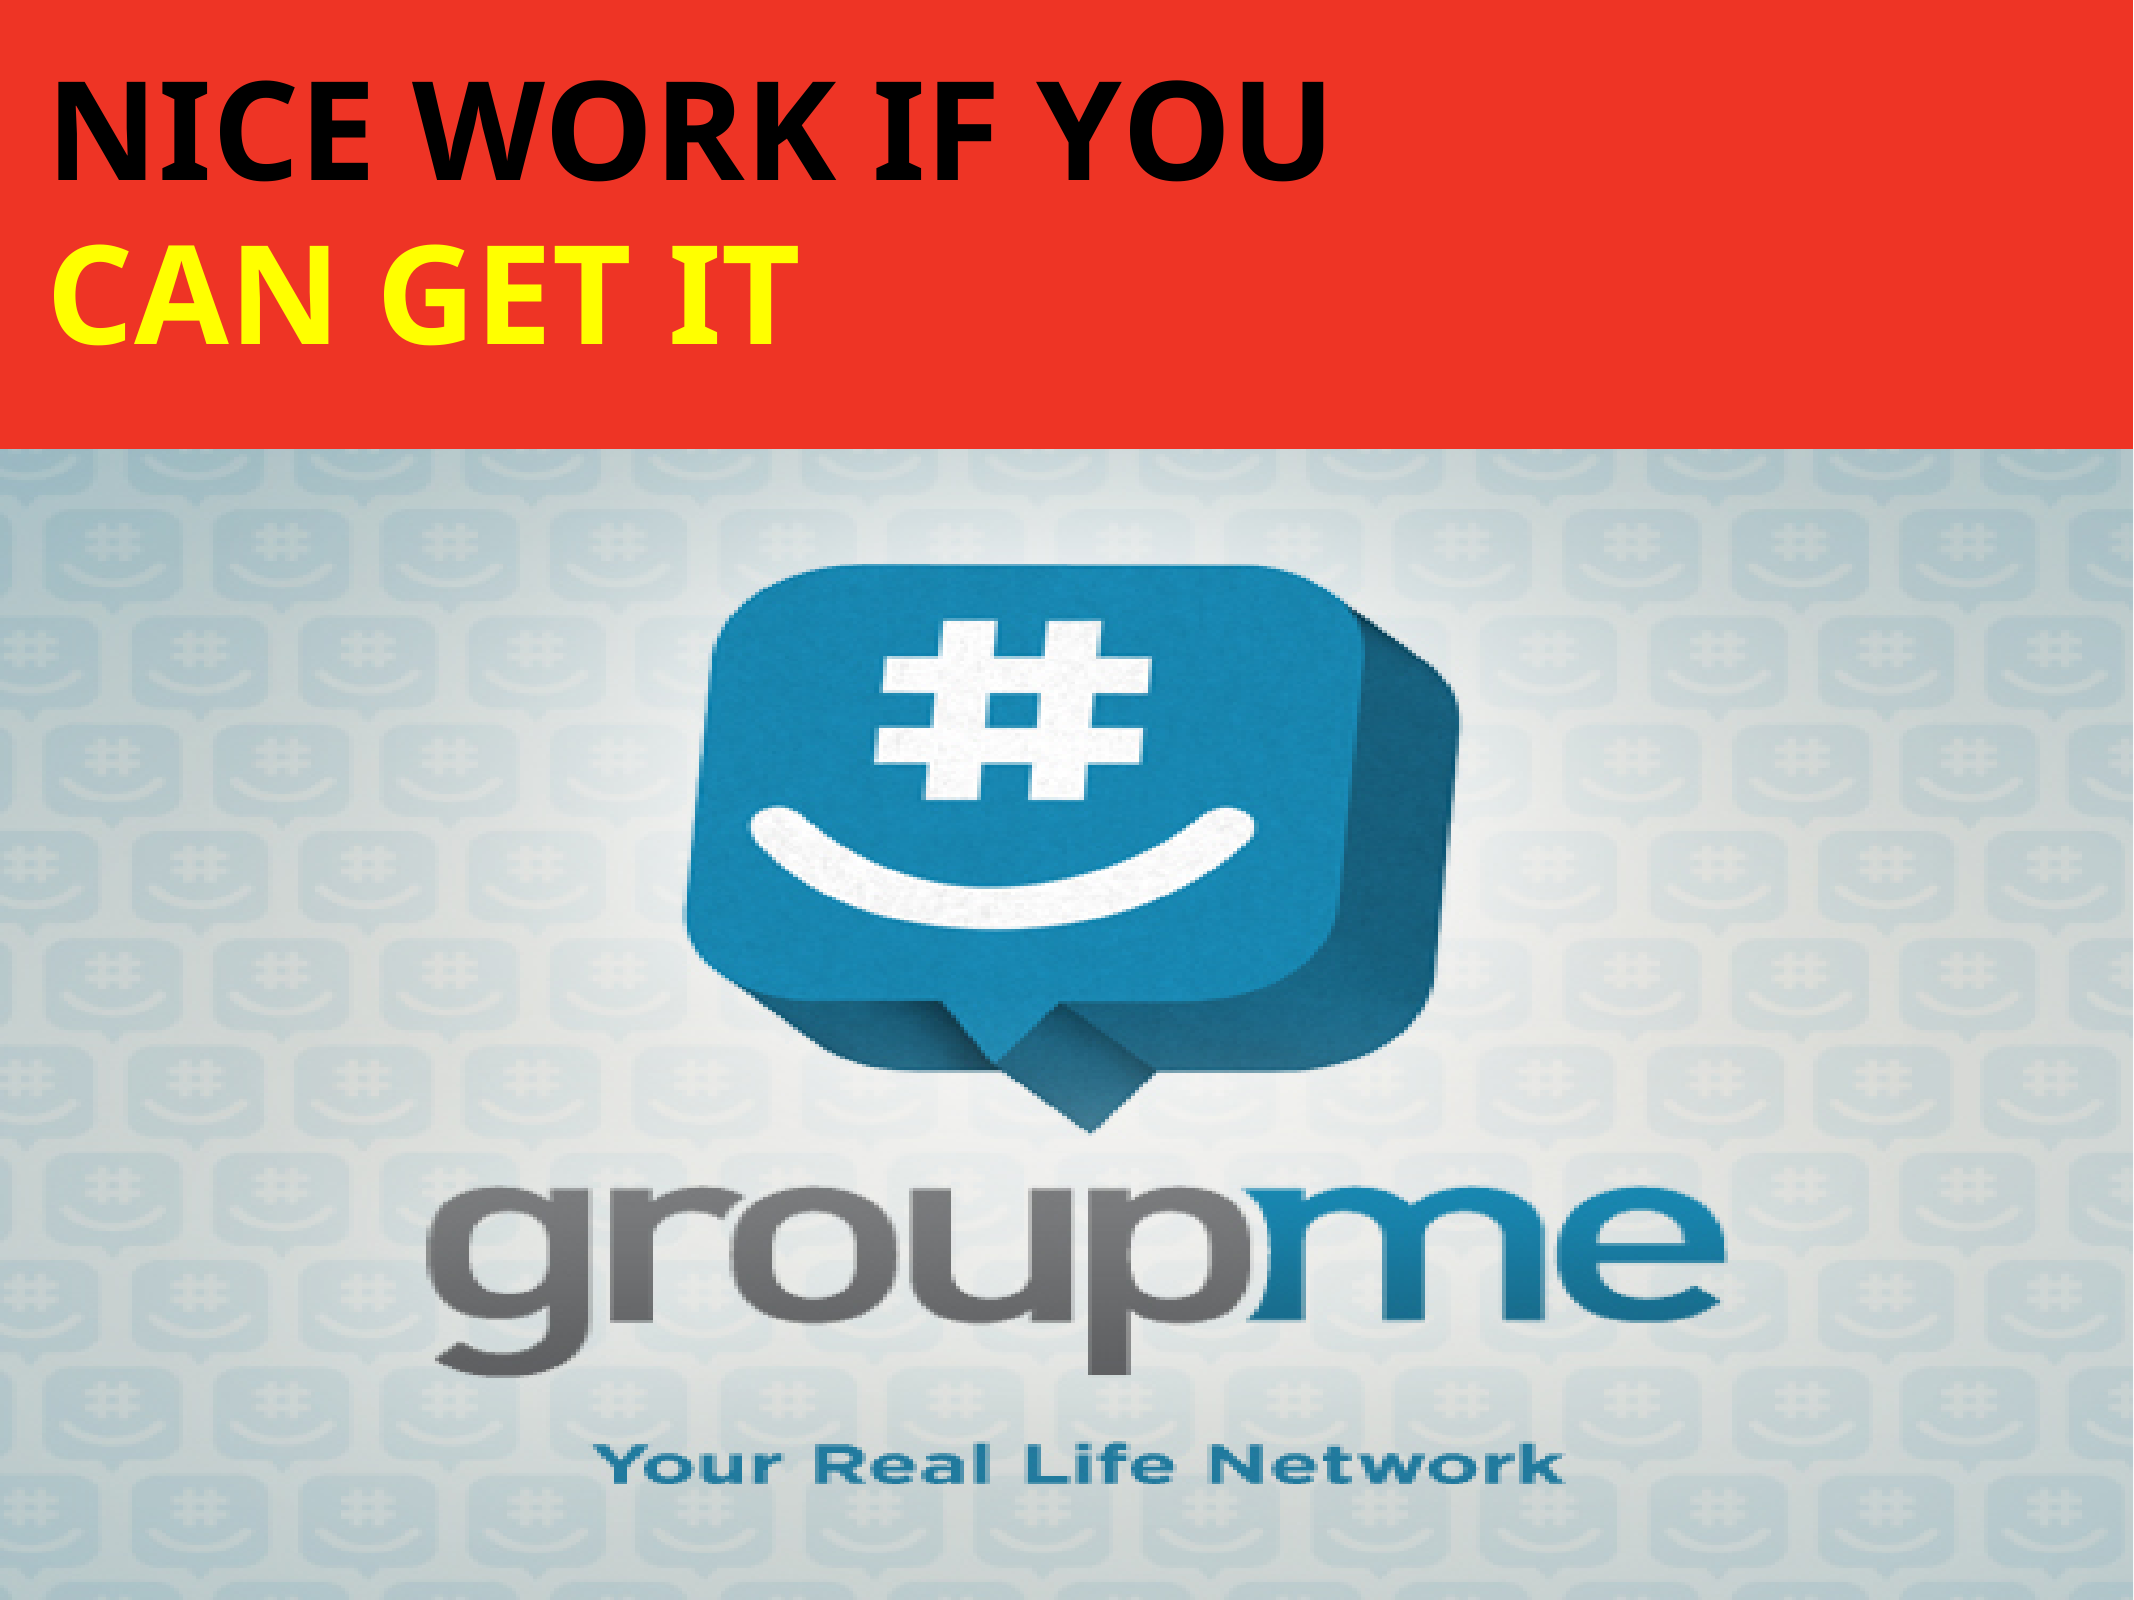

NICE WORK IF YOU
CAN GET IT